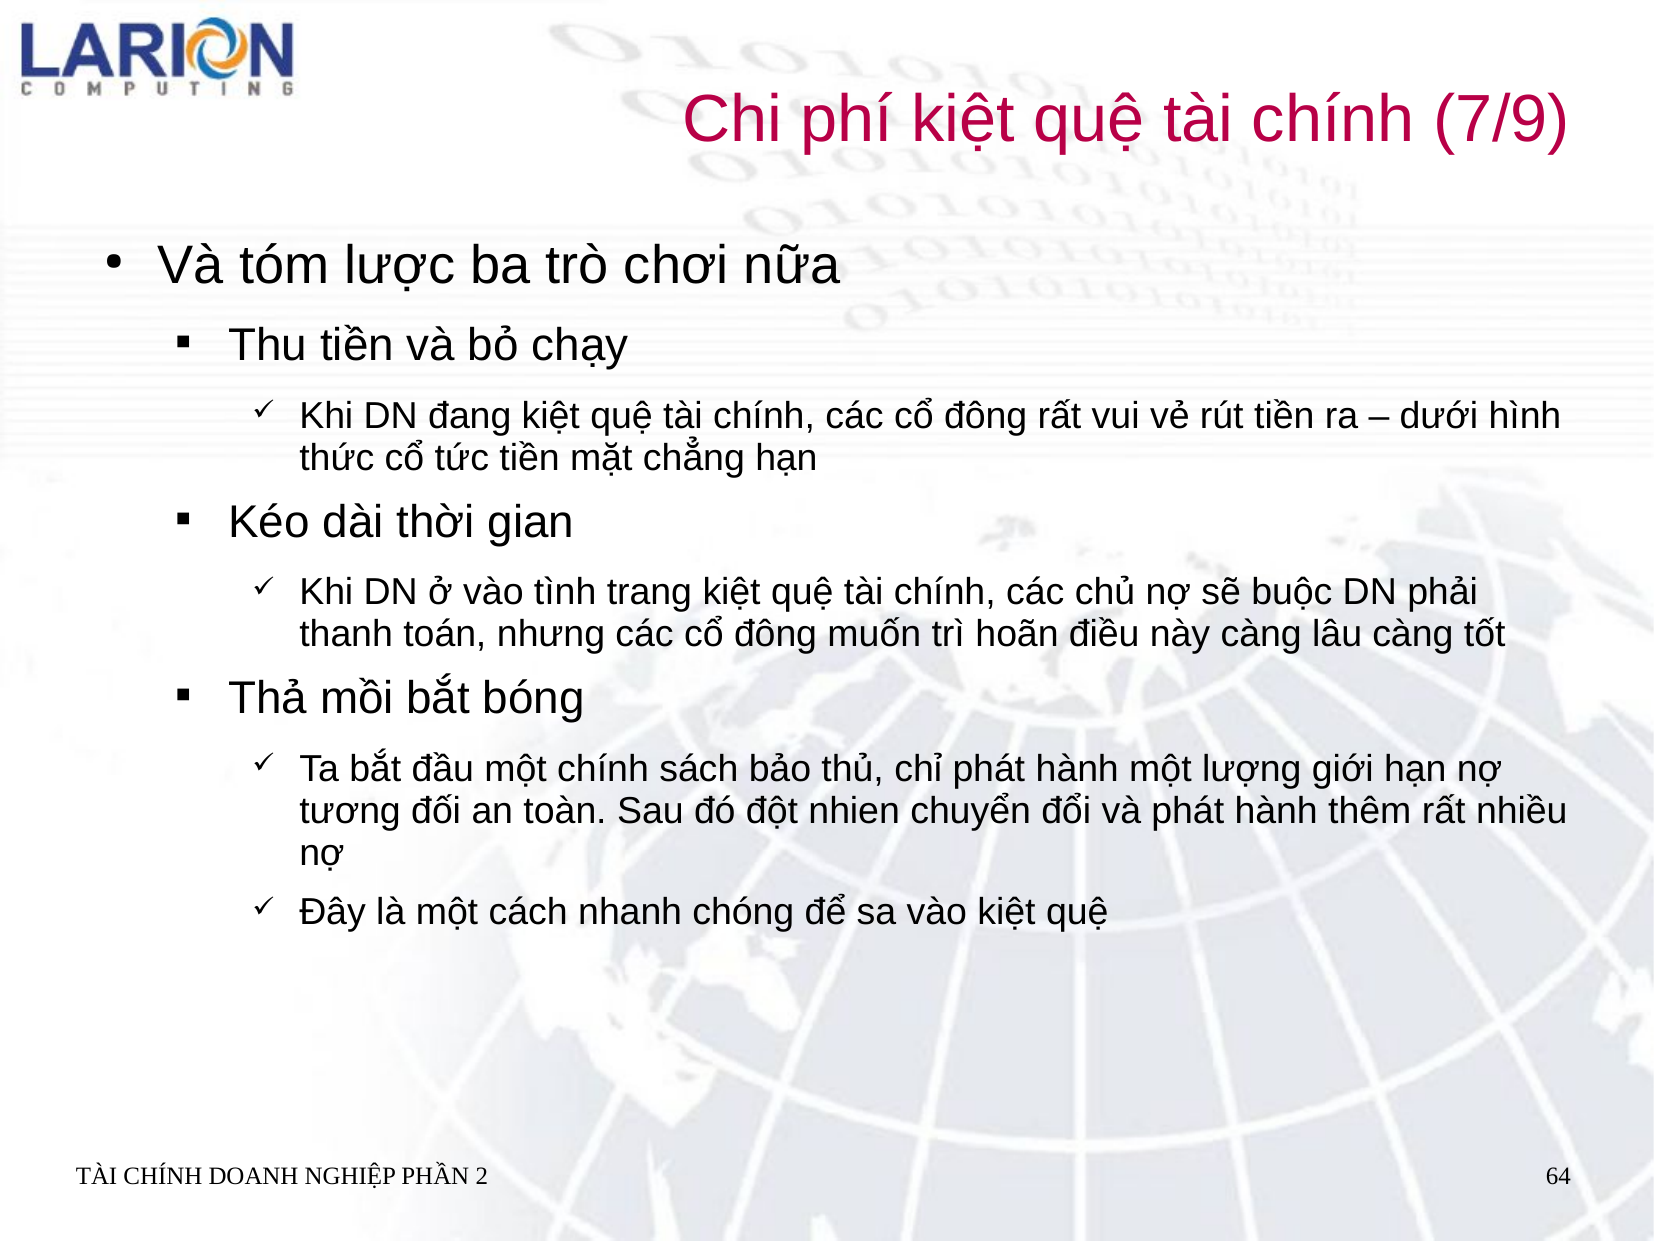

# Chi phí kiệt quệ tài chính (7/9)
Và tóm lược ba trò chơi nữa
Thu tiền và bỏ chạy
Khi DN đang kiệt quệ tài chính, các cổ đông rất vui vẻ rút tiền ra – dưới hình thức cổ tức tiền mặt chẳng hạn
Kéo dài thời gian
Khi DN ở vào tình trang kiệt quệ tài chính, các chủ nợ sẽ buộc DN phải thanh toán, nhưng các cổ đông muốn trì hoãn điều này càng lâu càng tốt
Thả mồi bắt bóng
Ta bắt đầu một chính sách bảo thủ, chỉ phát hành một lượng giới hạn nợ tương đối an toàn. Sau đó đột nhien chuyển đổi và phát hành thêm rất nhiều nợ
Đây là một cách nhanh chóng để sa vào kiệt quệ
TÀI CHÍNH DOANH NGHIỆP PHẦN 2
64